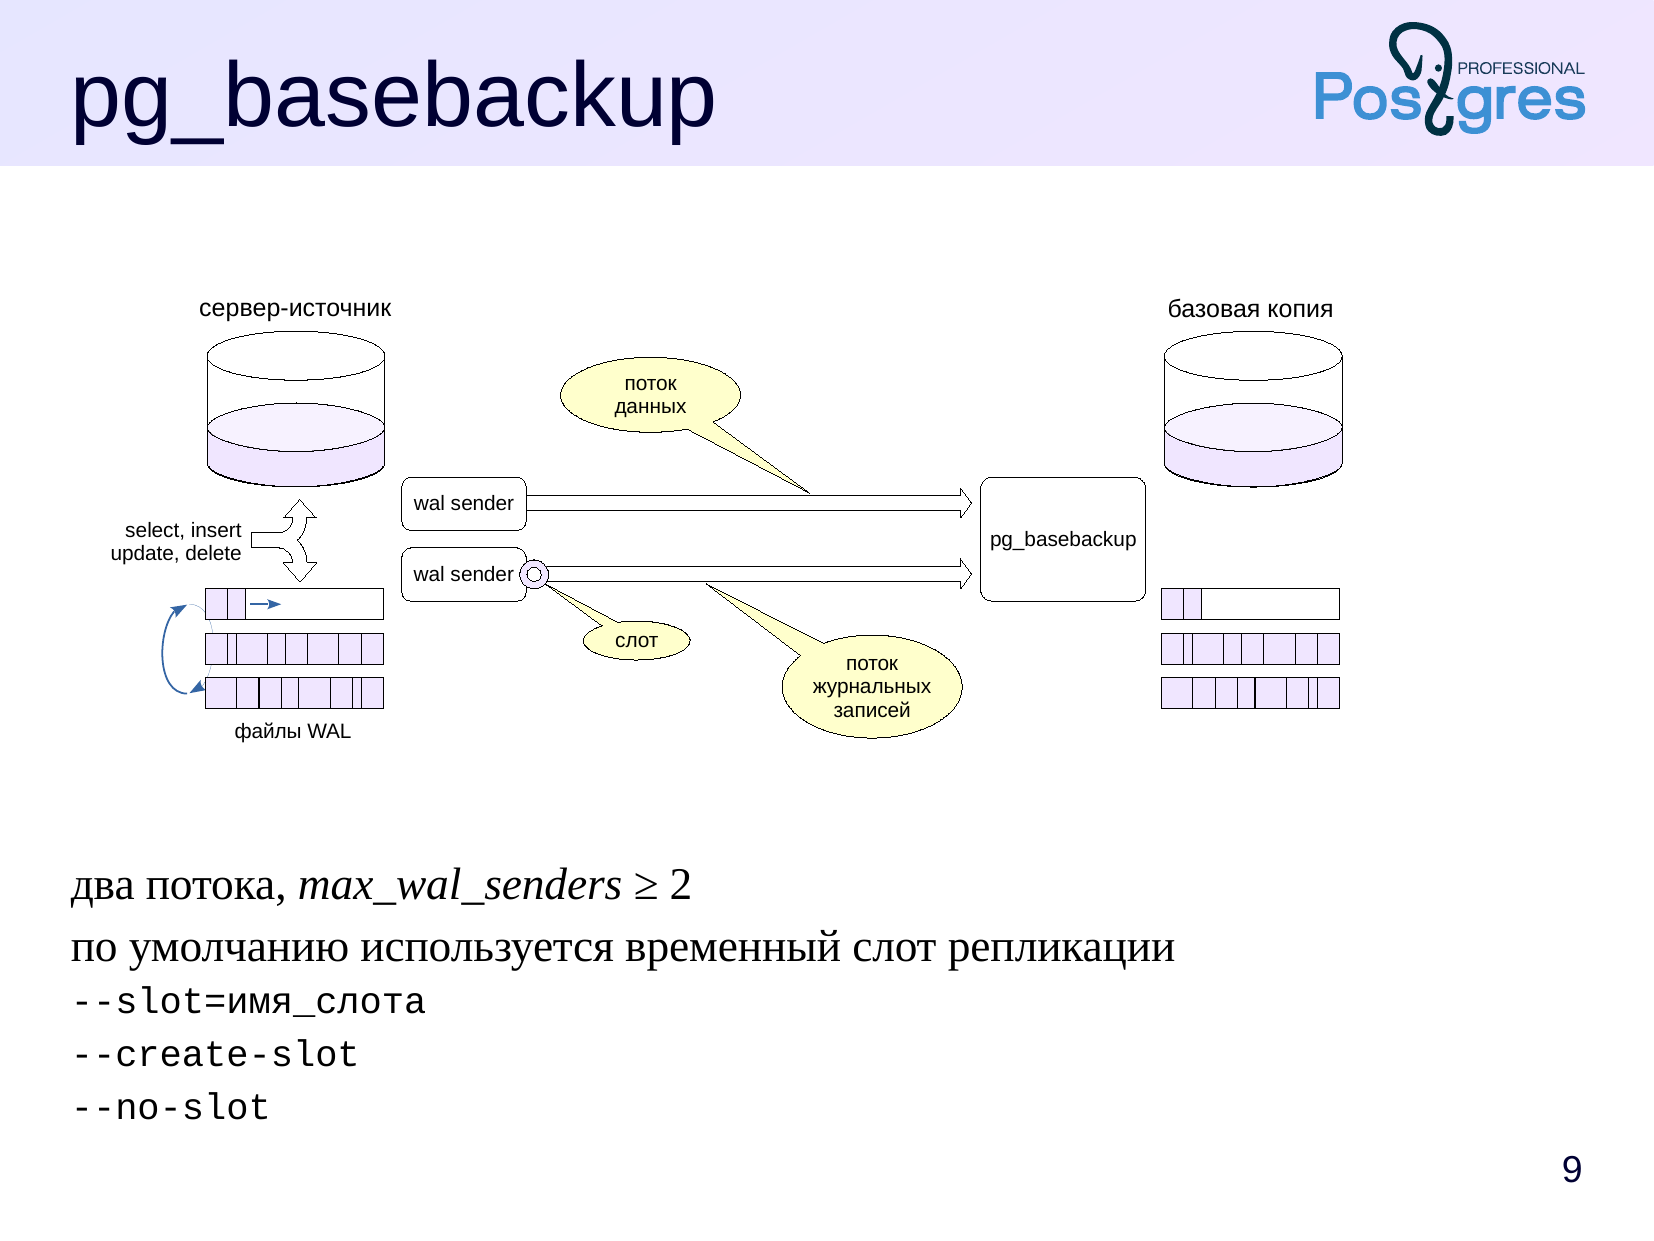

# pg_basebackup
два потока, max_wal_senders ≥ 2
по умолчанию используется временный слот репликации
--slot=имя_слота
--create-slot
--no-slot
сервер-источник
базовая копия
поток
данных
wal sender
pg_basebackup
select, insert
update, delete
wal sender
слот
поток
журнальных
записей
файлы WAL